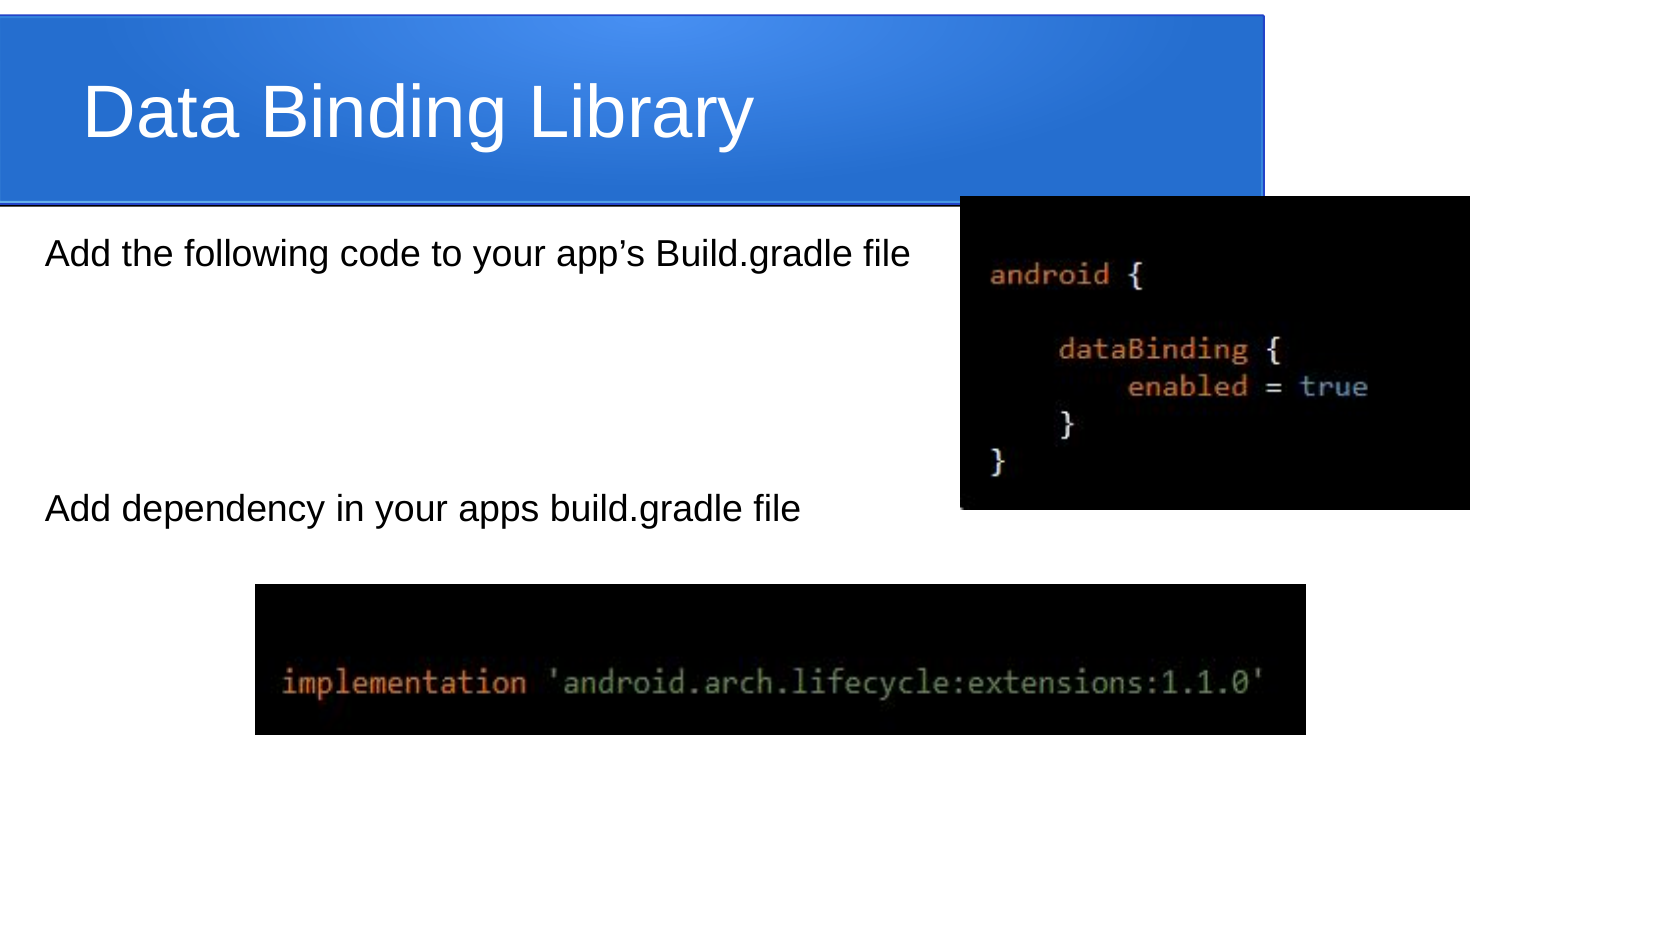

# Data Binding Library
Add the following code to your app’s Build.gradle file
Add dependency in your apps build.gradle file